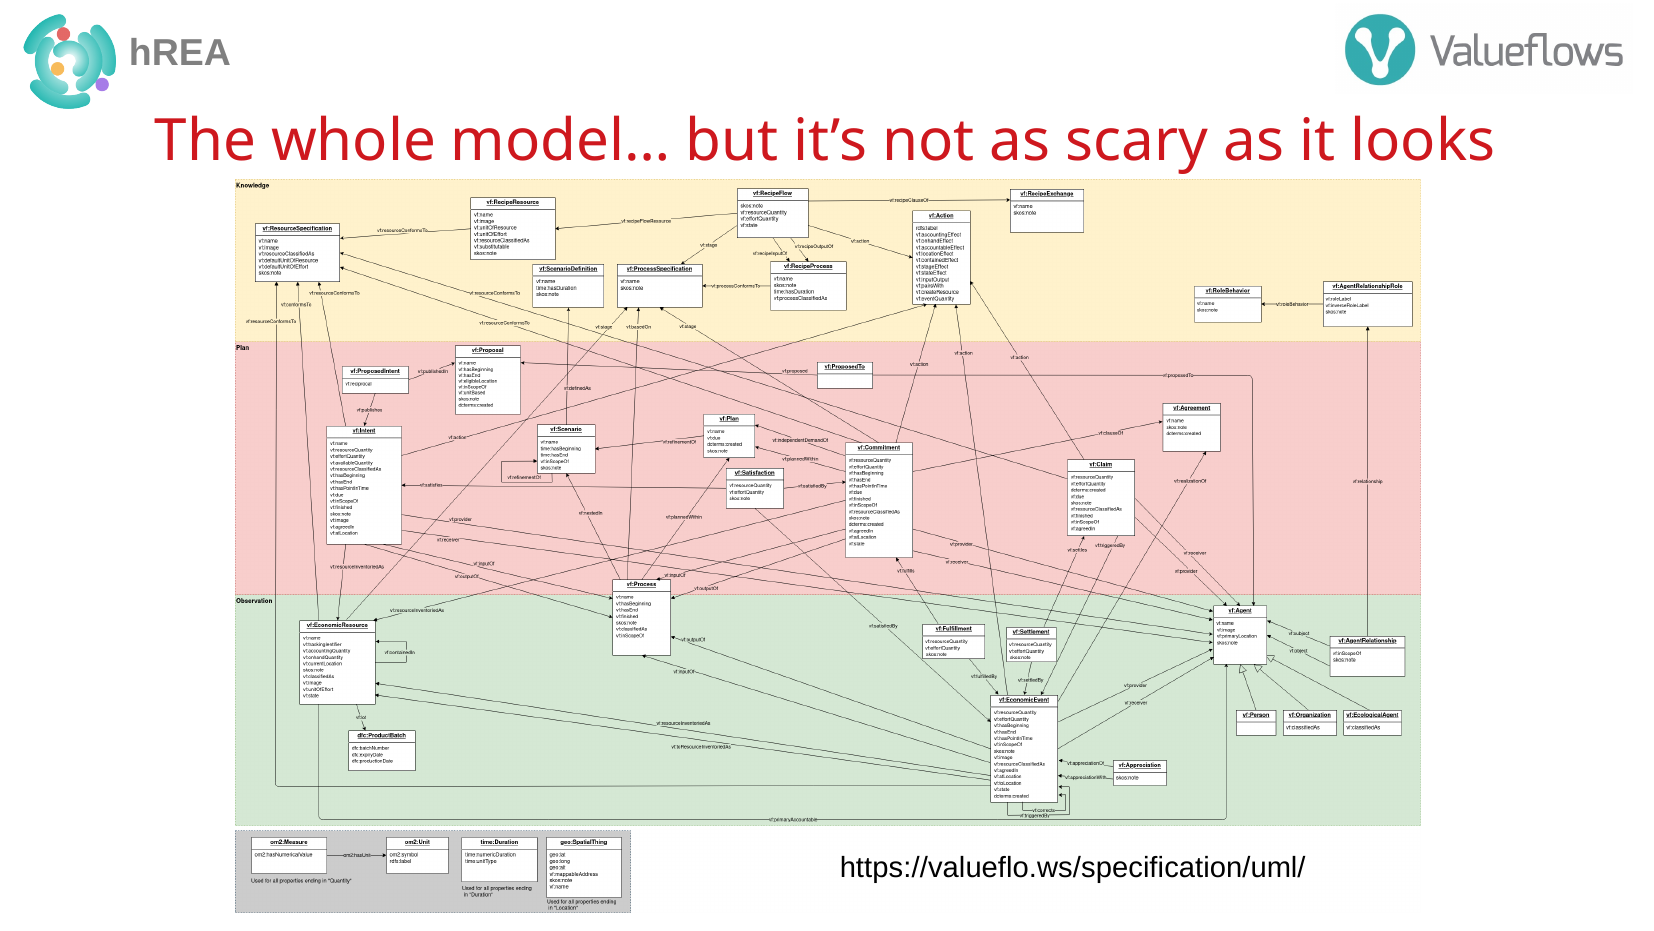

hREA
The whole model… but it’s not as scary as it looks
https://valueflo.ws/specification/uml/